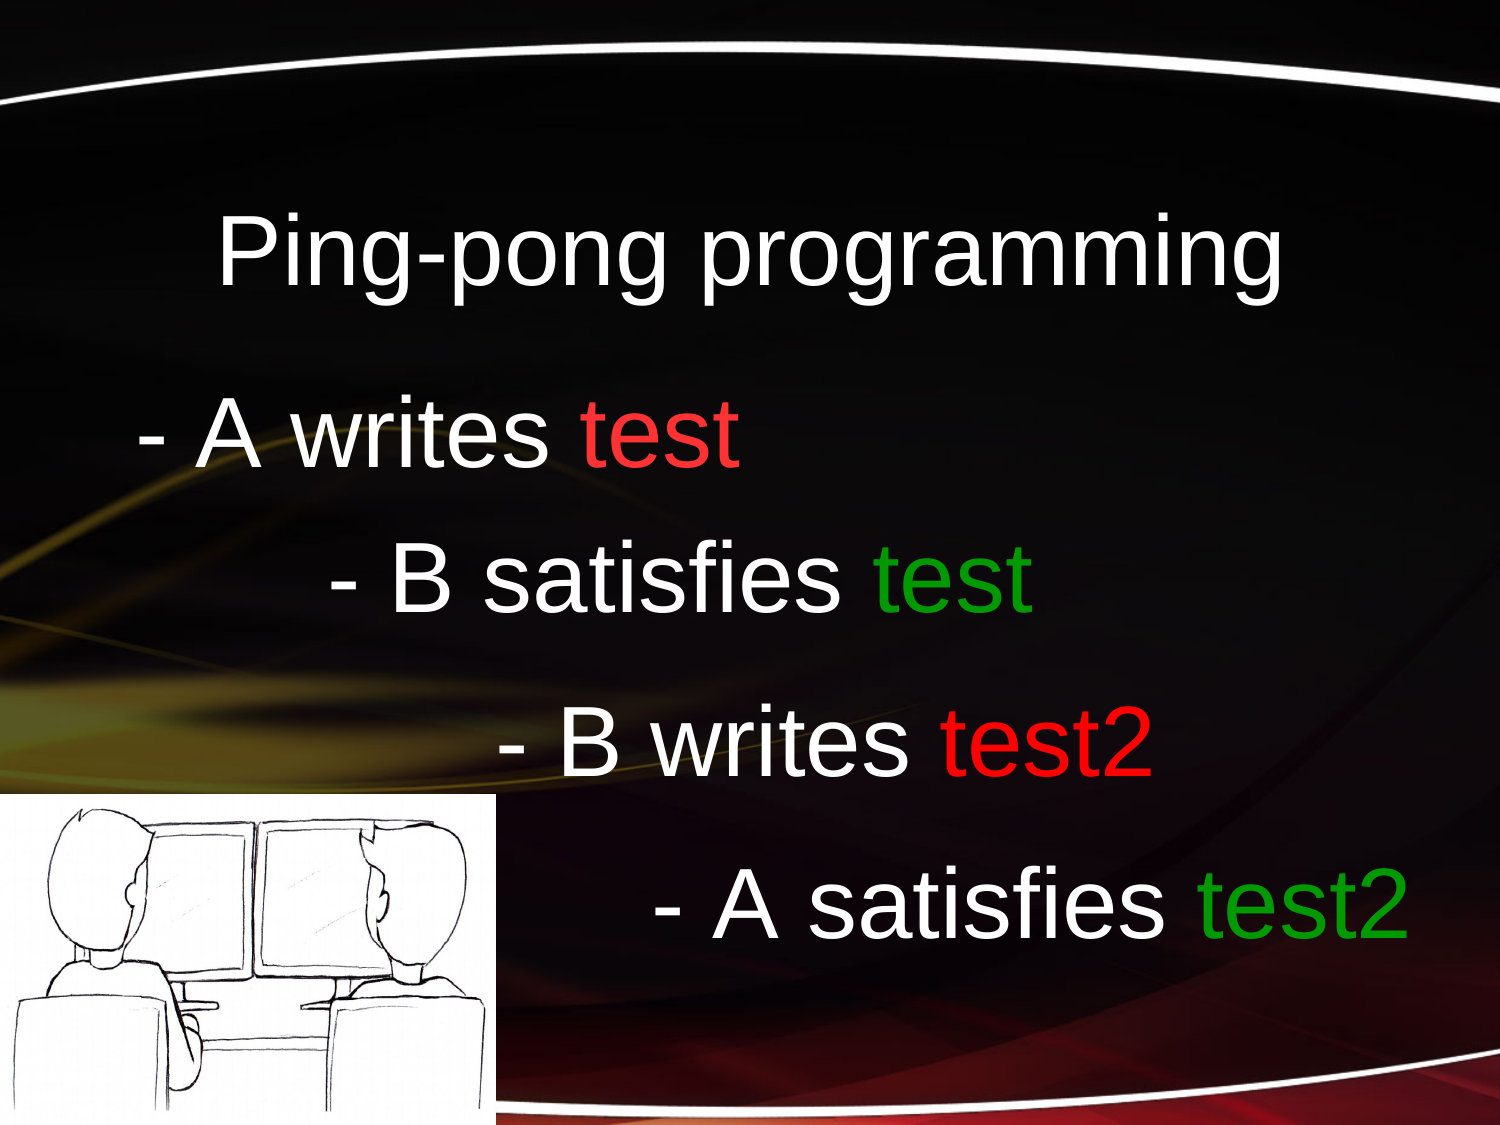

# Ping-pong programming
- A writes test
- B satisfies test
- B writes test2
- A satisfies test2